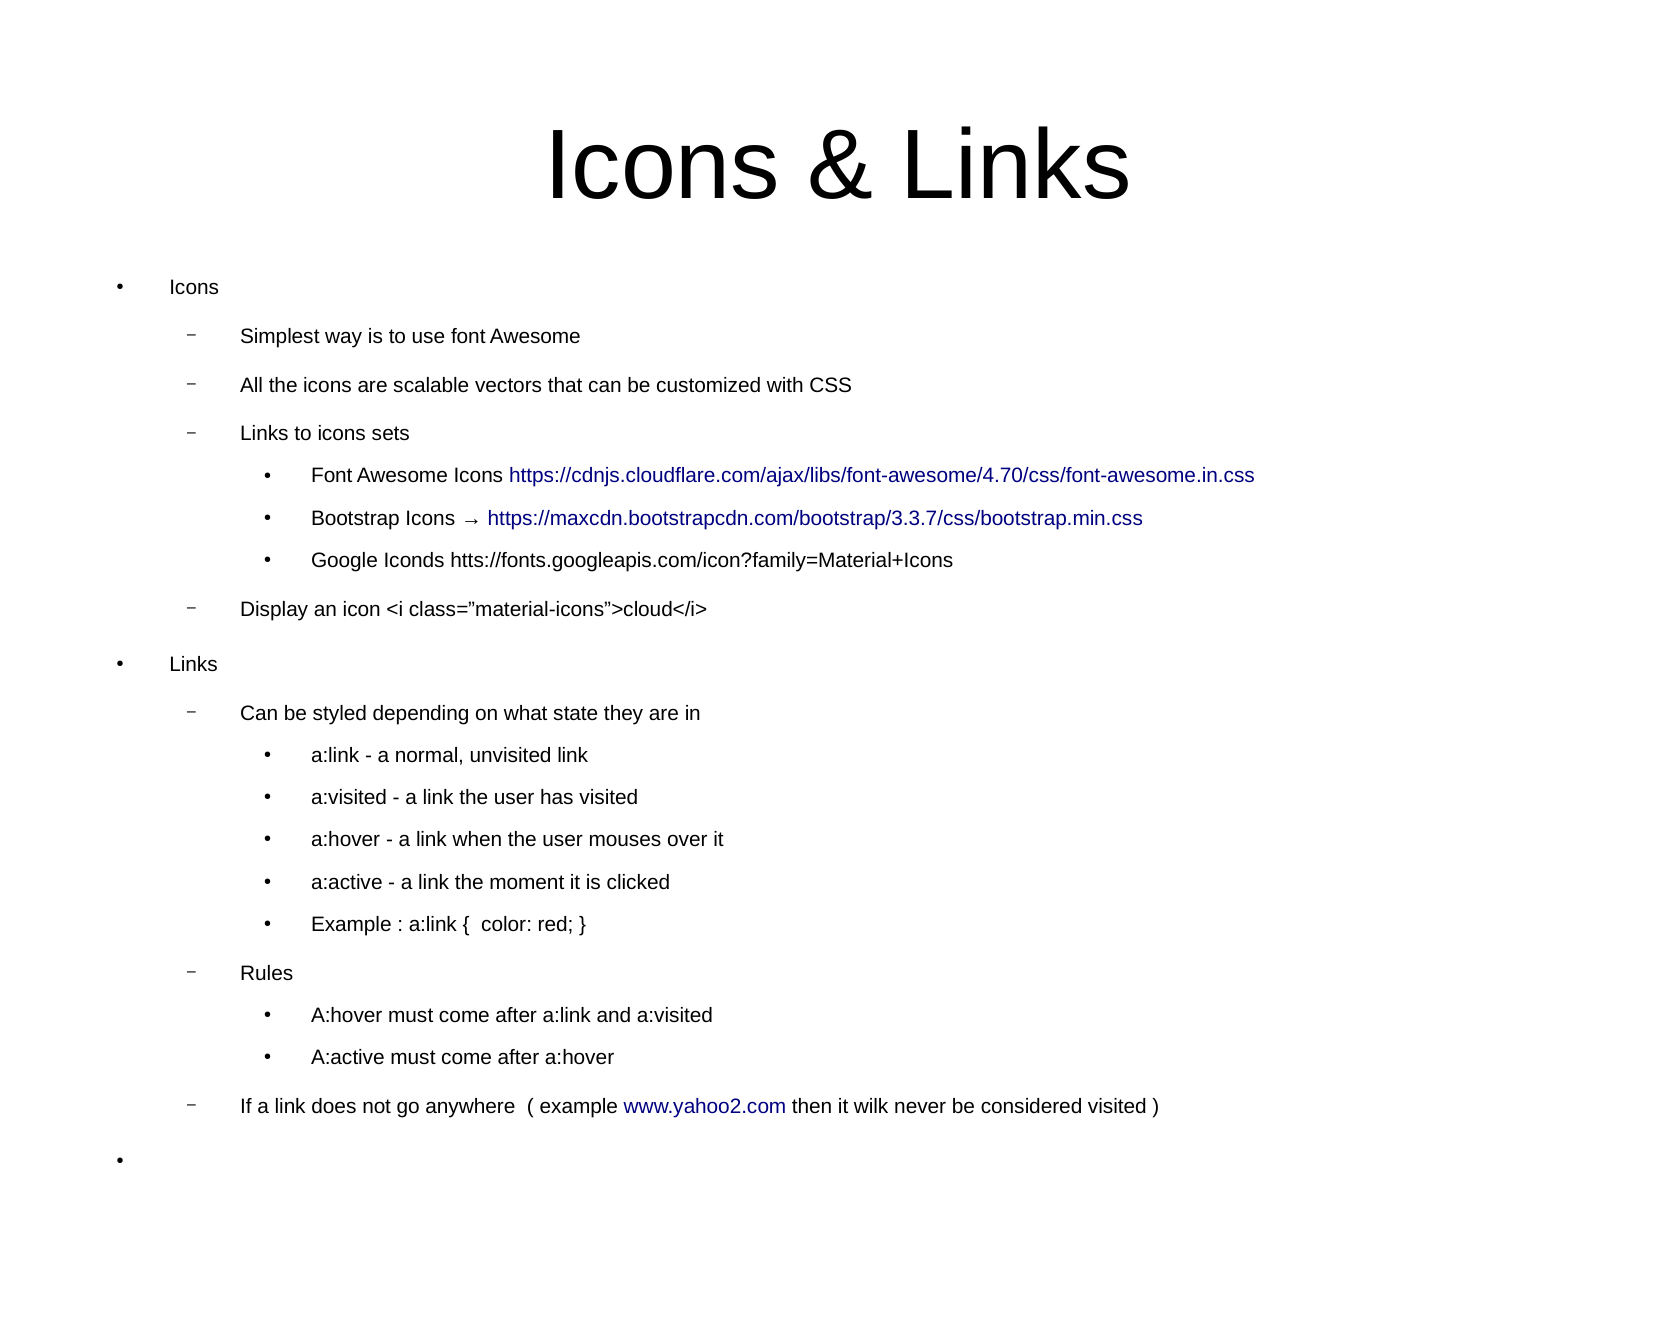

# Icons & Links
Icons
Simplest way is to use font Awesome
All the icons are scalable vectors that can be customized with CSS
Links to icons sets
Font Awesome Icons https://cdnjs.cloudflare.com/ajax/libs/font-awesome/4.70/css/font-awesome.in.css
Bootstrap Icons → https://maxcdn.bootstrapcdn.com/bootstrap/3.3.7/css/bootstrap.min.css
Google Iconds htts://fonts.googleapis.com/icon?family=Material+Icons
Display an icon <i class=”material-icons”>cloud</i>
Links
Can be styled depending on what state they are in
a:link - a normal, unvisited link
a:visited - a link the user has visited
a:hover - a link when the user mouses over it
a:active - a link the moment it is clicked
Example : a:link { color: red; }
Rules
A:hover must come after a:link and a:visited
A:active must come after a:hover
If a link does not go anywhere ( example www.yahoo2.com then it wilk never be considered visited )